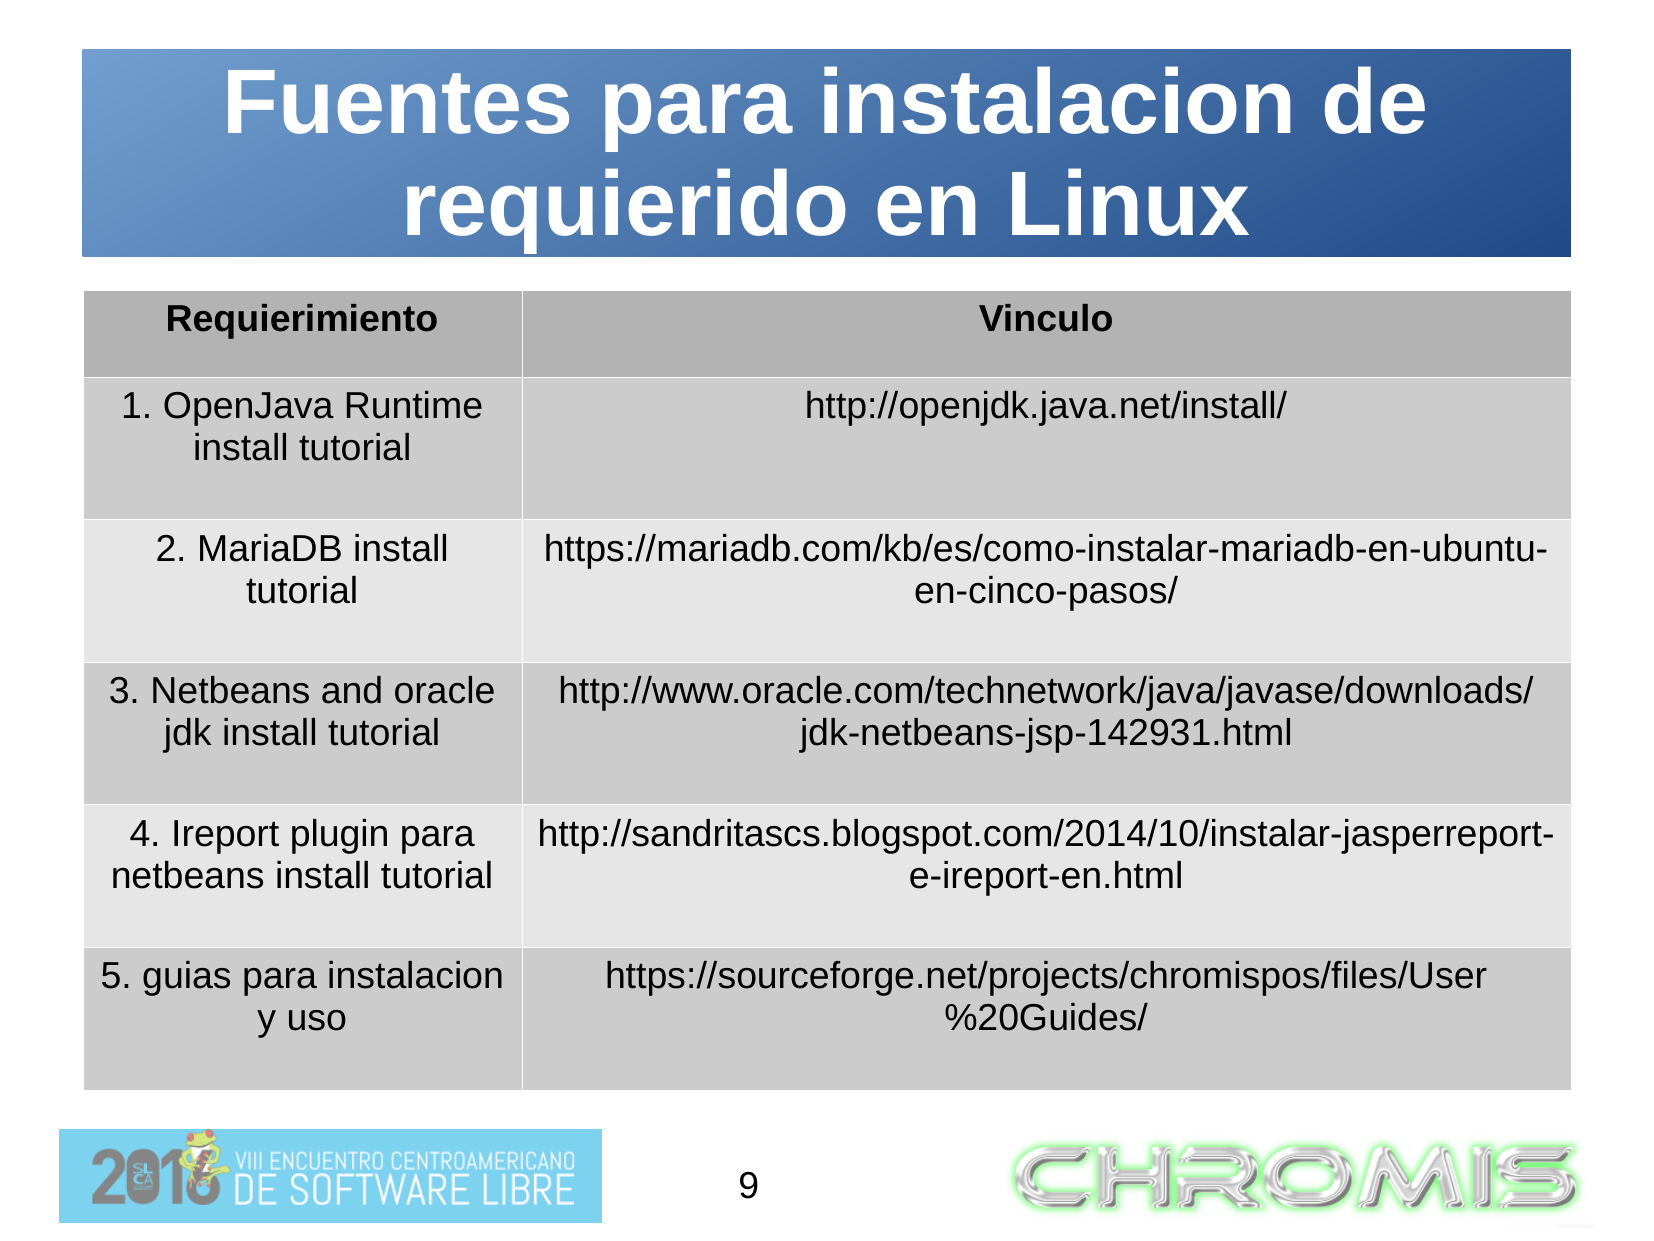

# Fuentes para instalacion de requierido en Linux
| Requierimiento | Vinculo |
| --- | --- |
| 1. OpenJava Runtime install tutorial | http://openjdk.java.net/install/ |
| 2. MariaDB install tutorial | https://mariadb.com/kb/es/como-instalar-mariadb-en-ubuntu-en-cinco-pasos/ |
| 3. Netbeans and oracle jdk install tutorial | http://www.oracle.com/technetwork/java/javase/downloads/jdk-netbeans-jsp-142931.html |
| 4. Ireport plugin para netbeans install tutorial | http://sandritascs.blogspot.com/2014/10/instalar-jasperreport-e-ireport-en.html |
| 5. guias para instalacion y uso | https://sourceforge.net/projects/chromispos/files/User%20Guides/ |